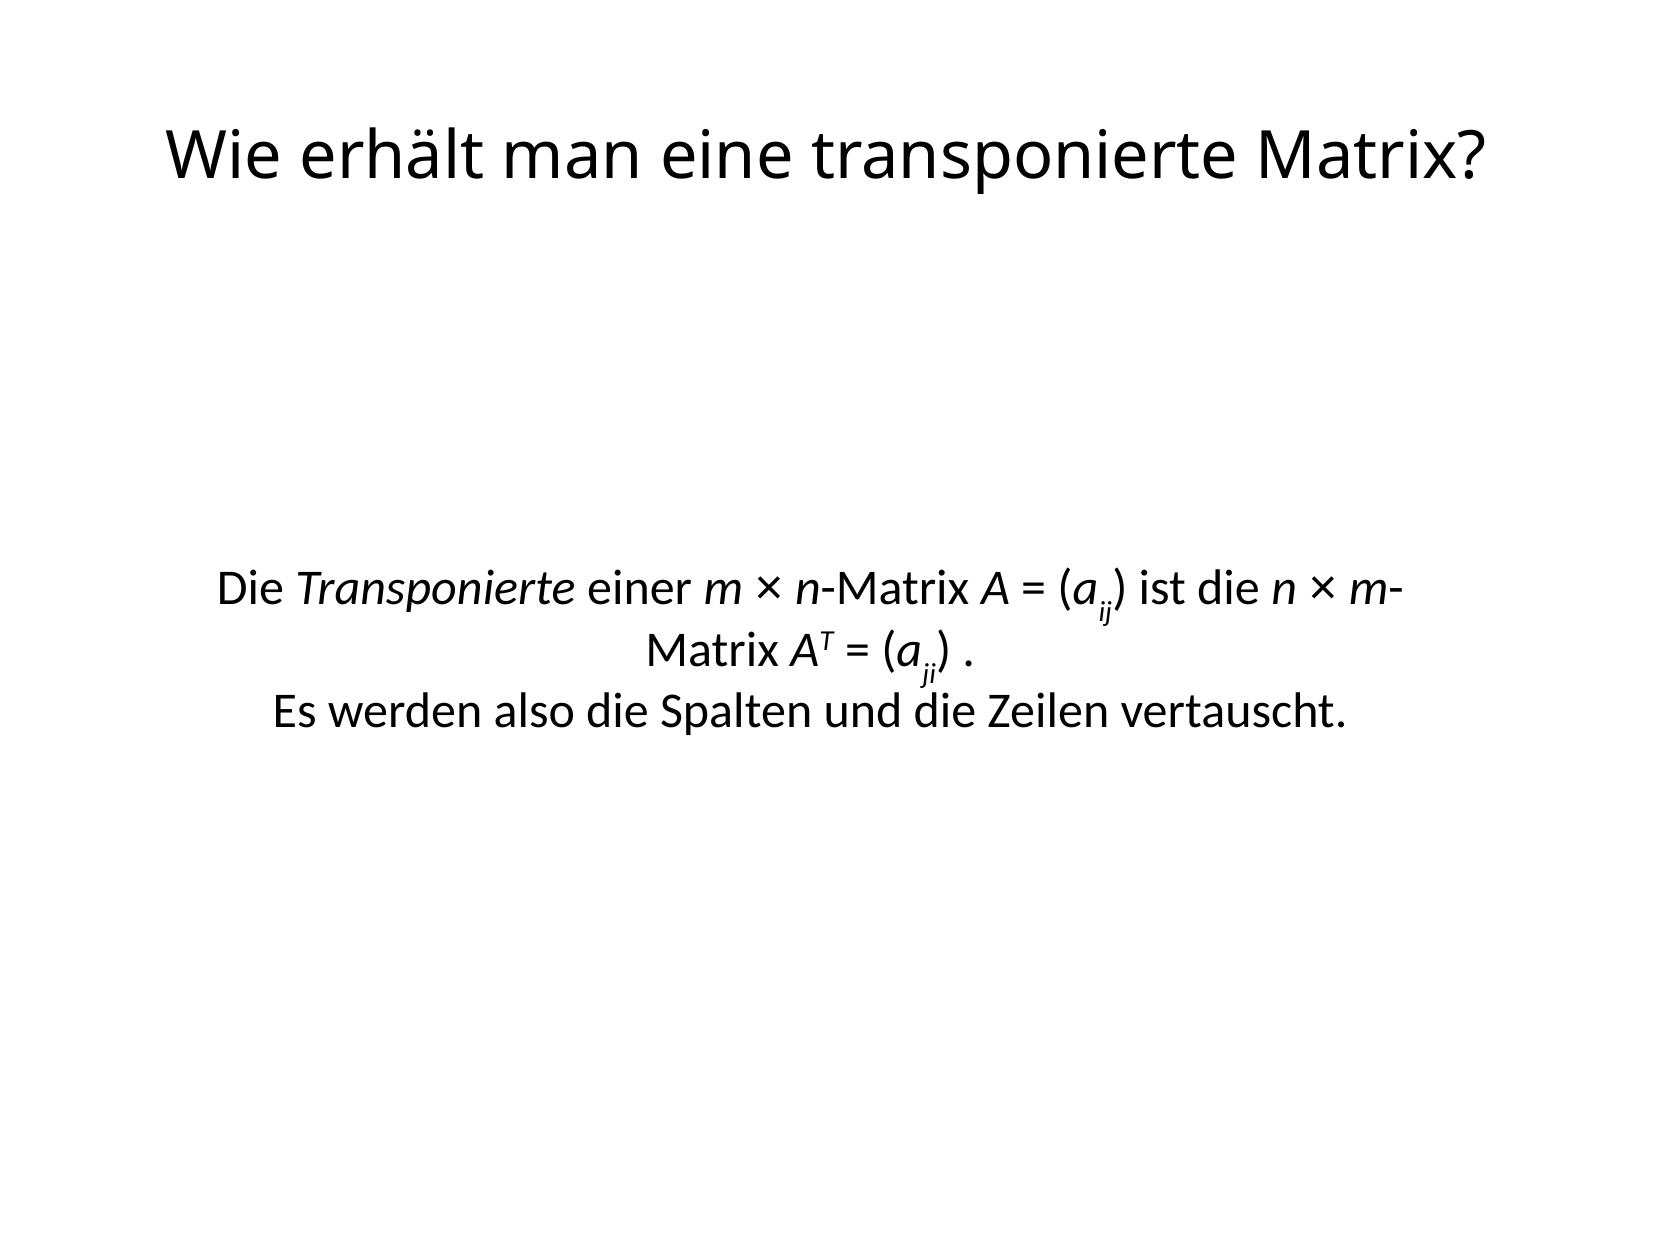

# Wie erhält man eine transponierte Matrix?
Die Transponierte einer m × n-Matrix A = (aij) ist die n × m-Matrix AT = (aji) .
Es werden also die Spalten und die Zeilen vertauscht.